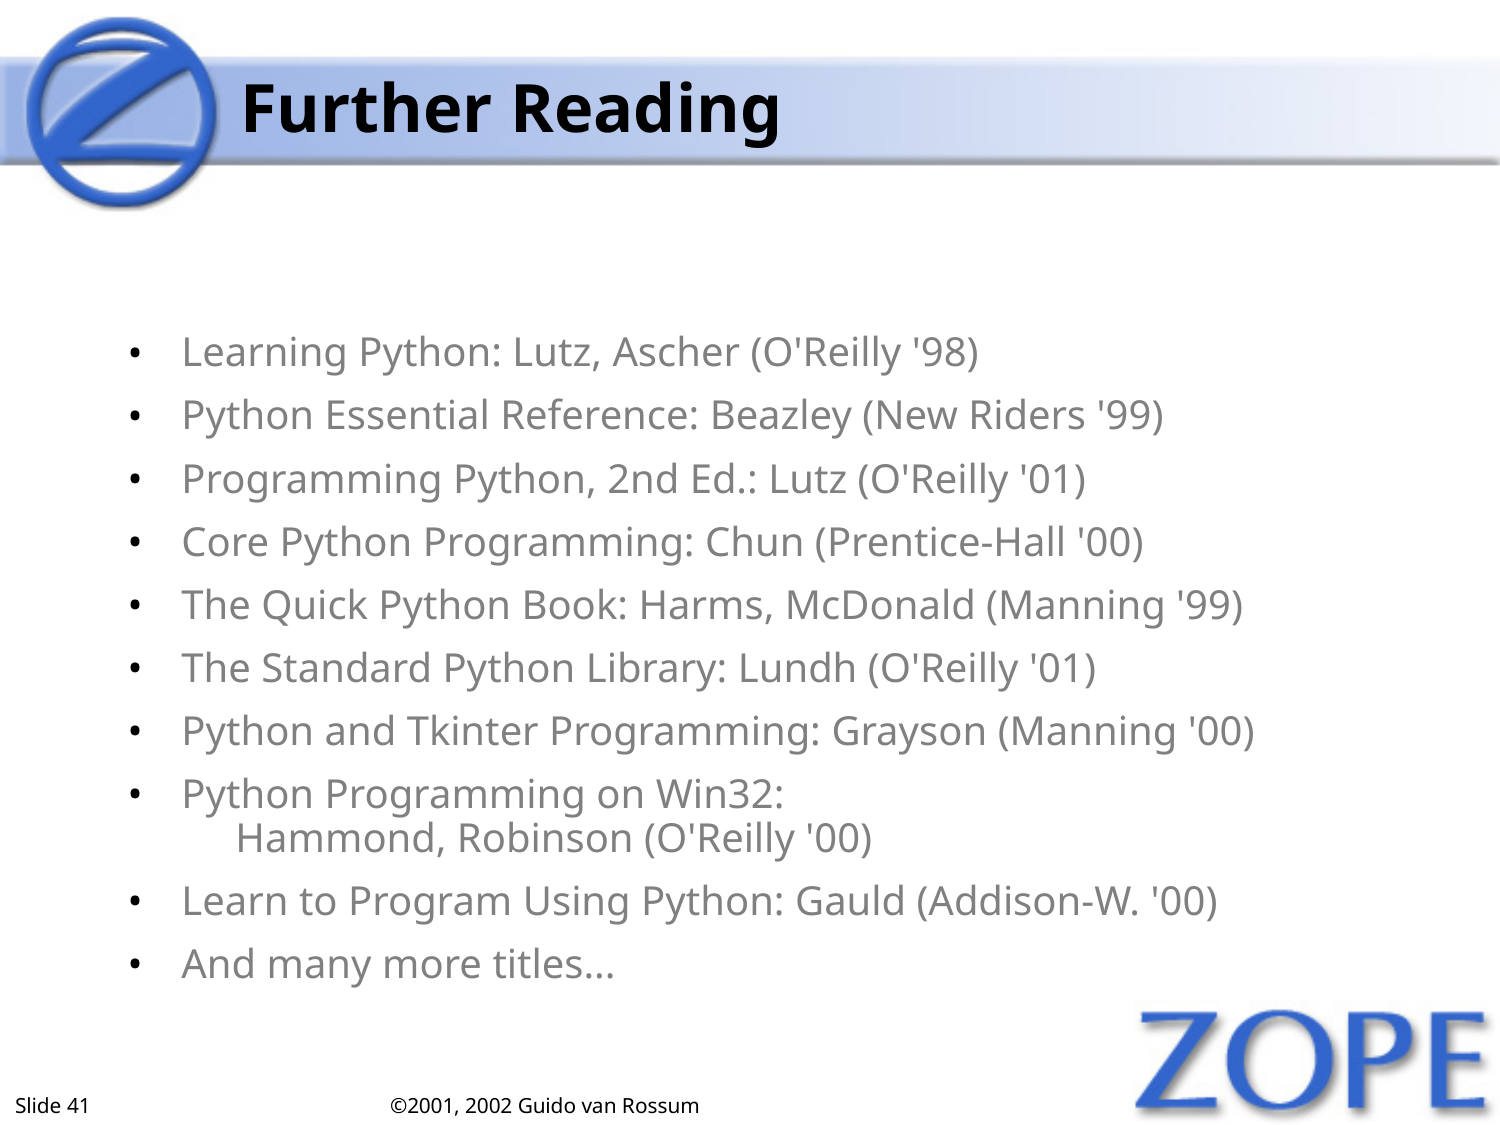

# Further Reading
Learning Python: Lutz, Ascher (O'Reilly '98)
Python Essential Reference: Beazley (New Riders '99)
Programming Python, 2nd Ed.: Lutz (O'Reilly '01)
Core Python Programming: Chun (Prentice-Hall '00)
The Quick Python Book: Harms, McDonald (Manning '99)
The Standard Python Library: Lundh (O'Reilly '01)
Python and Tkinter Programming: Grayson (Manning '00)
Python Programming on Win32:
Hammond, Robinson (O'Reilly '00)
Learn to Program Using Python: Gauld (Addison-W. '00)
And many more titles...